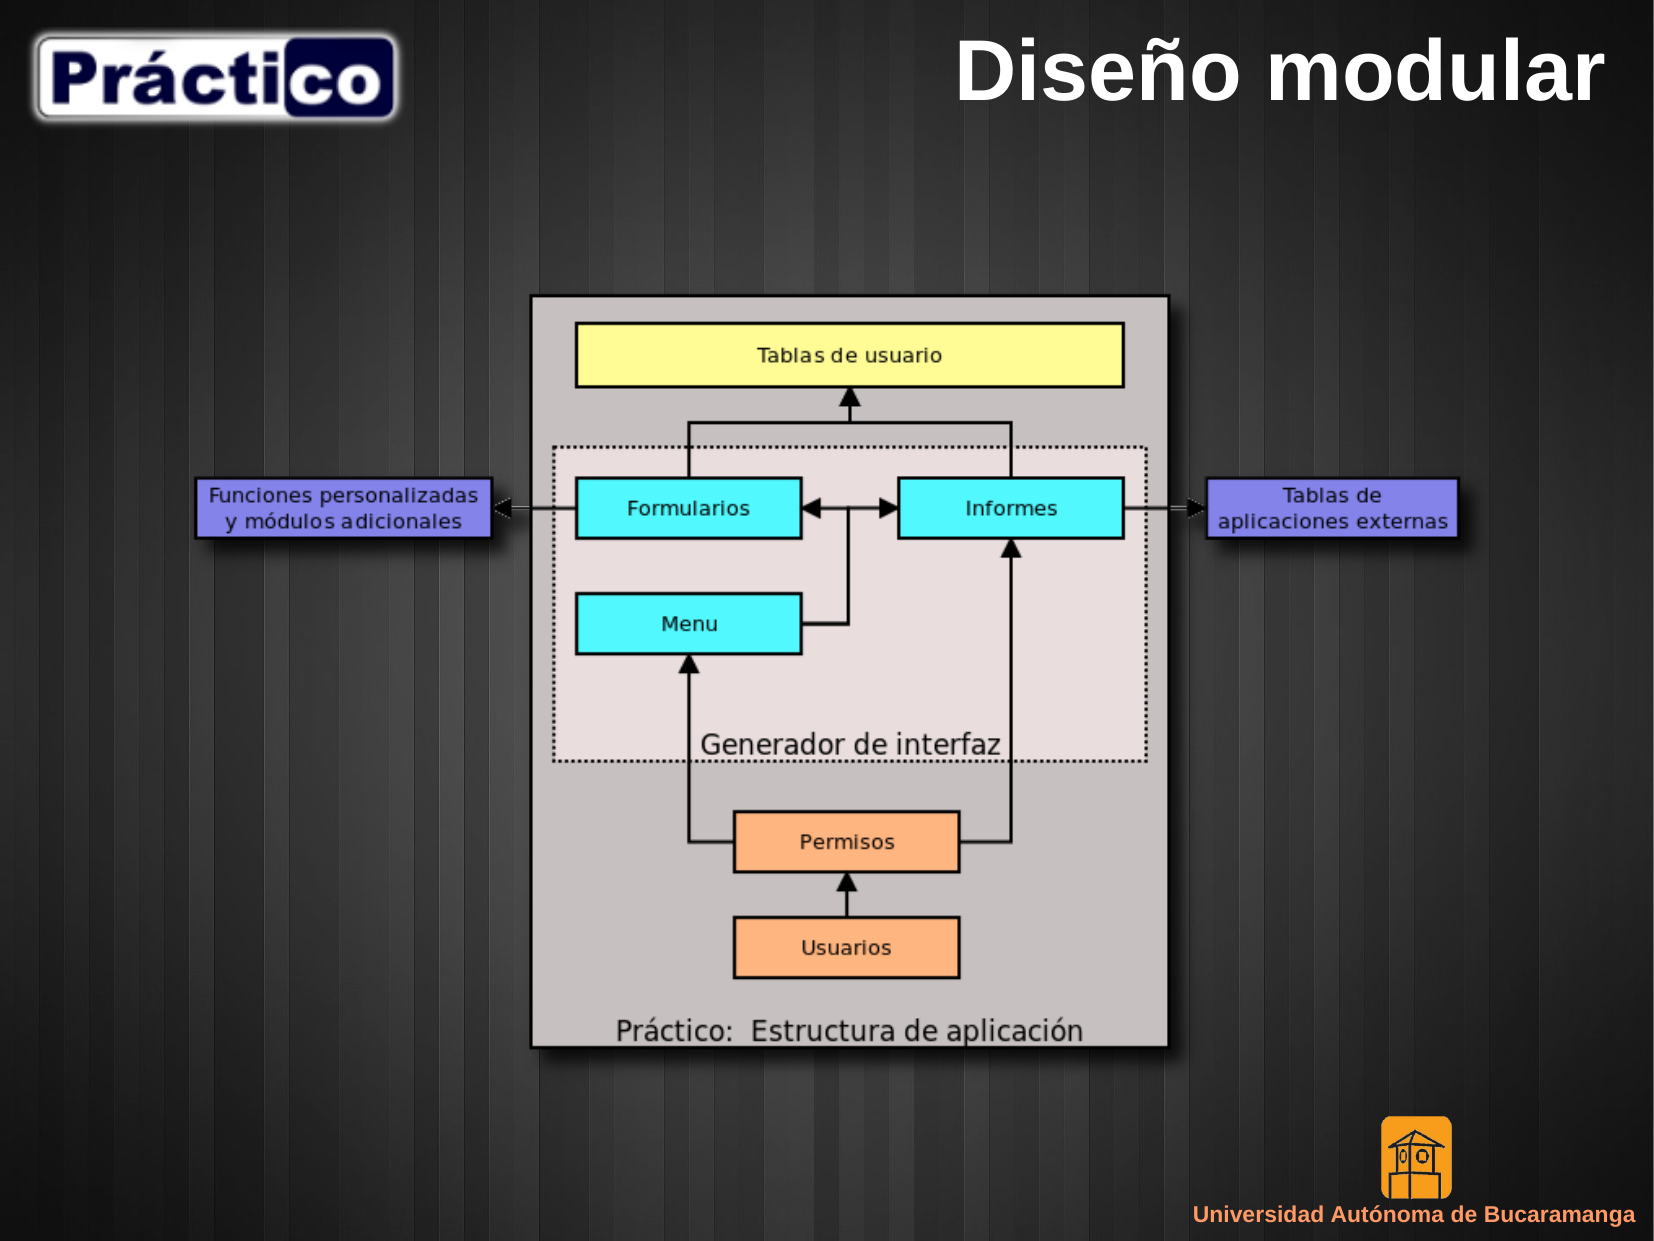

# Diseño modular
Universidad Autónoma de Bucaramanga